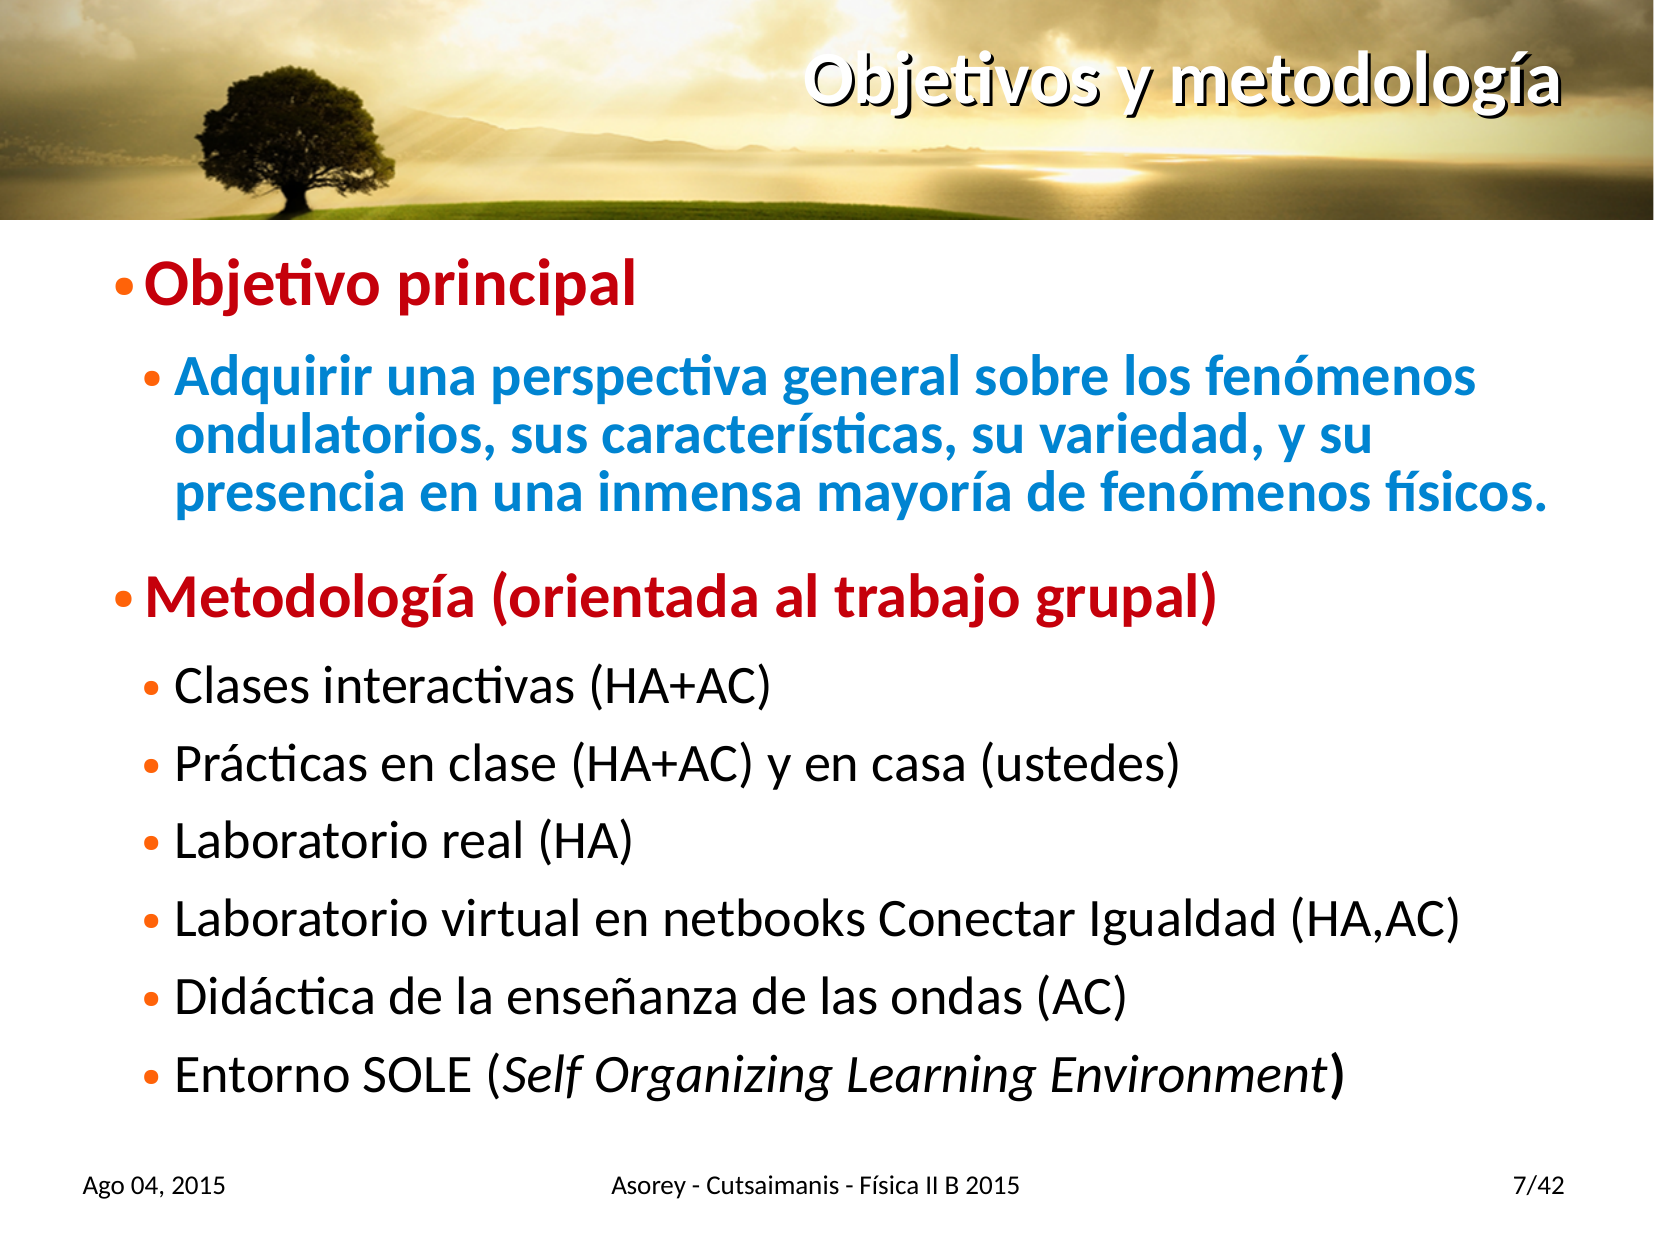

# Objetivos y metodología
Objetivo principal
Adquirir una perspectiva general sobre los fenómenos ondulatorios, sus características, su variedad, y su presencia en una inmensa mayoría de fenómenos físicos.
Metodología (orientada al trabajo grupal)
Clases interactivas (HA+AC)
Prácticas en clase (HA+AC) y en casa (ustedes)
Laboratorio real (HA)
Laboratorio virtual en netbooks Conectar Igualdad (HA,AC)
Didáctica de la enseñanza de las ondas (AC)
Entorno SOLE (Self Organizing Learning Environment)
Ago 04, 2015
Asorey - Cutsaimanis - Física II B 2015
7